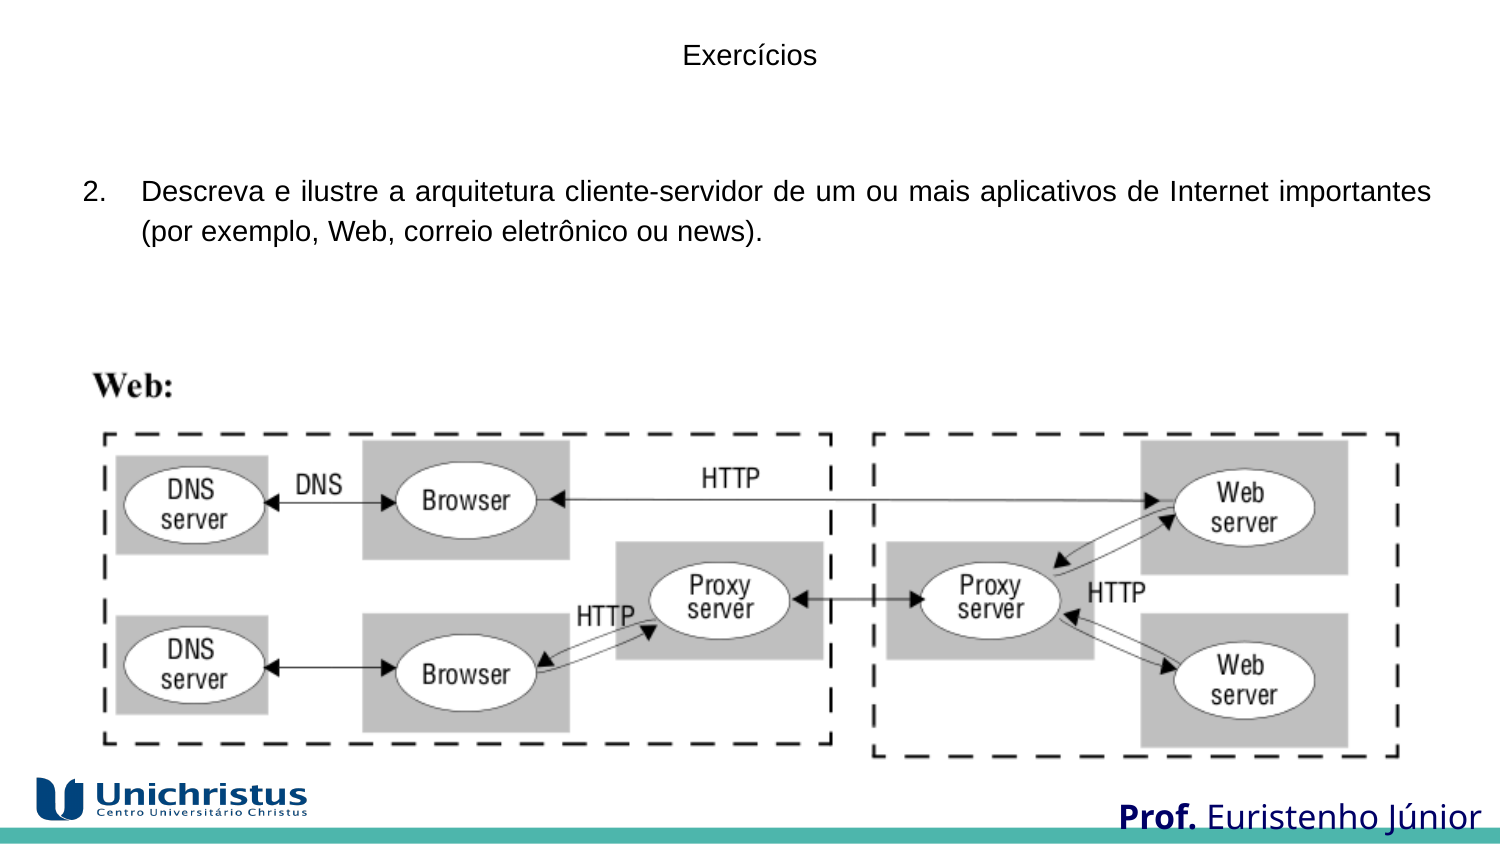

# Exercícios
Descreva e ilustre a arquitetura cliente-servidor de um ou mais aplicativos de Internet importantes (por exemplo, Web, correio eletrônico ou news).